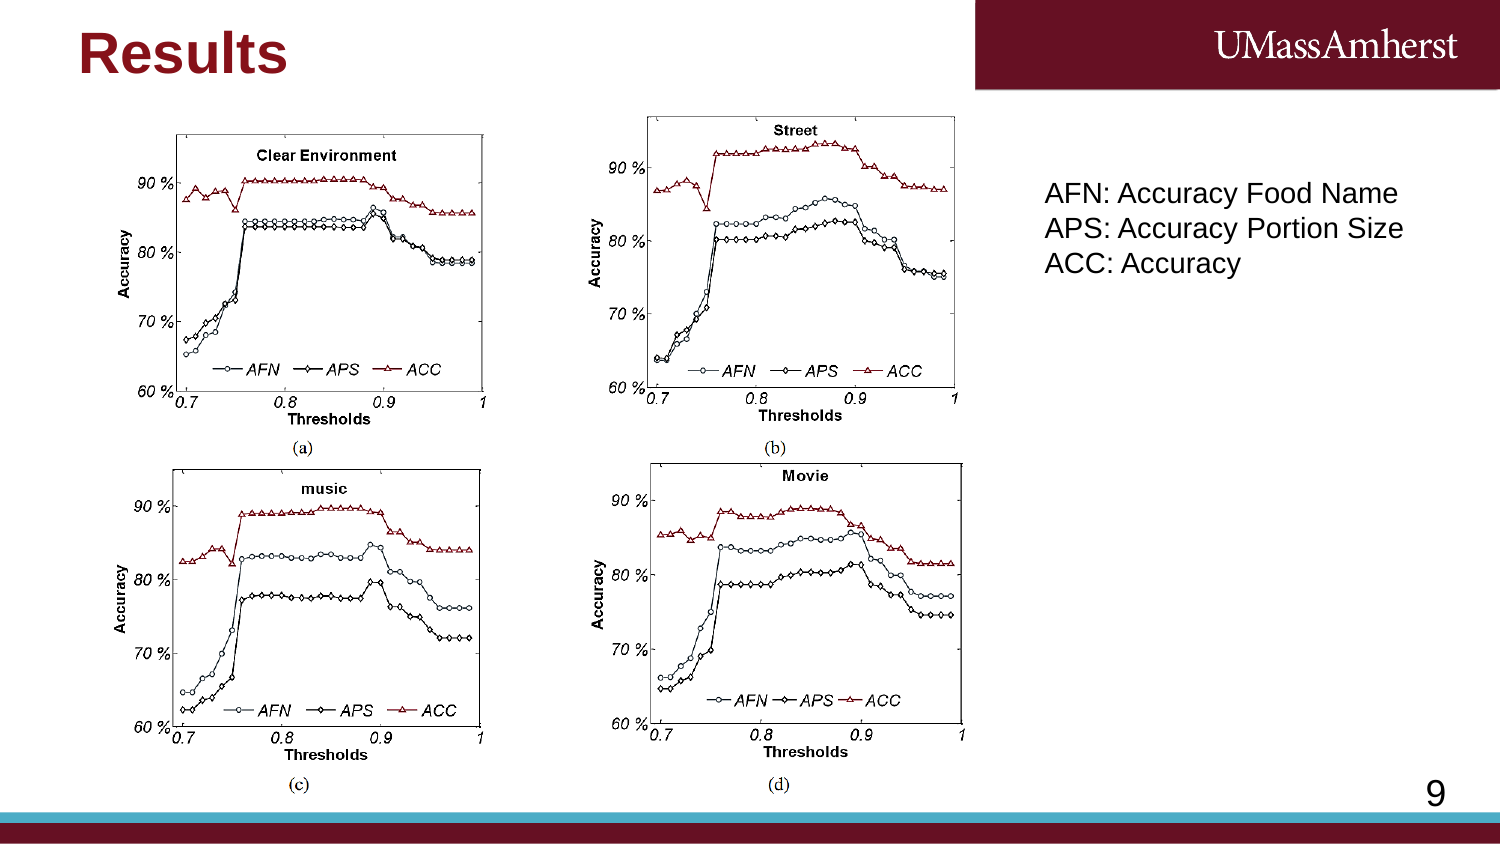

Results
AFN: Accuracy Food Name
APS: Accuracy Portion Size
ACC: Accuracy